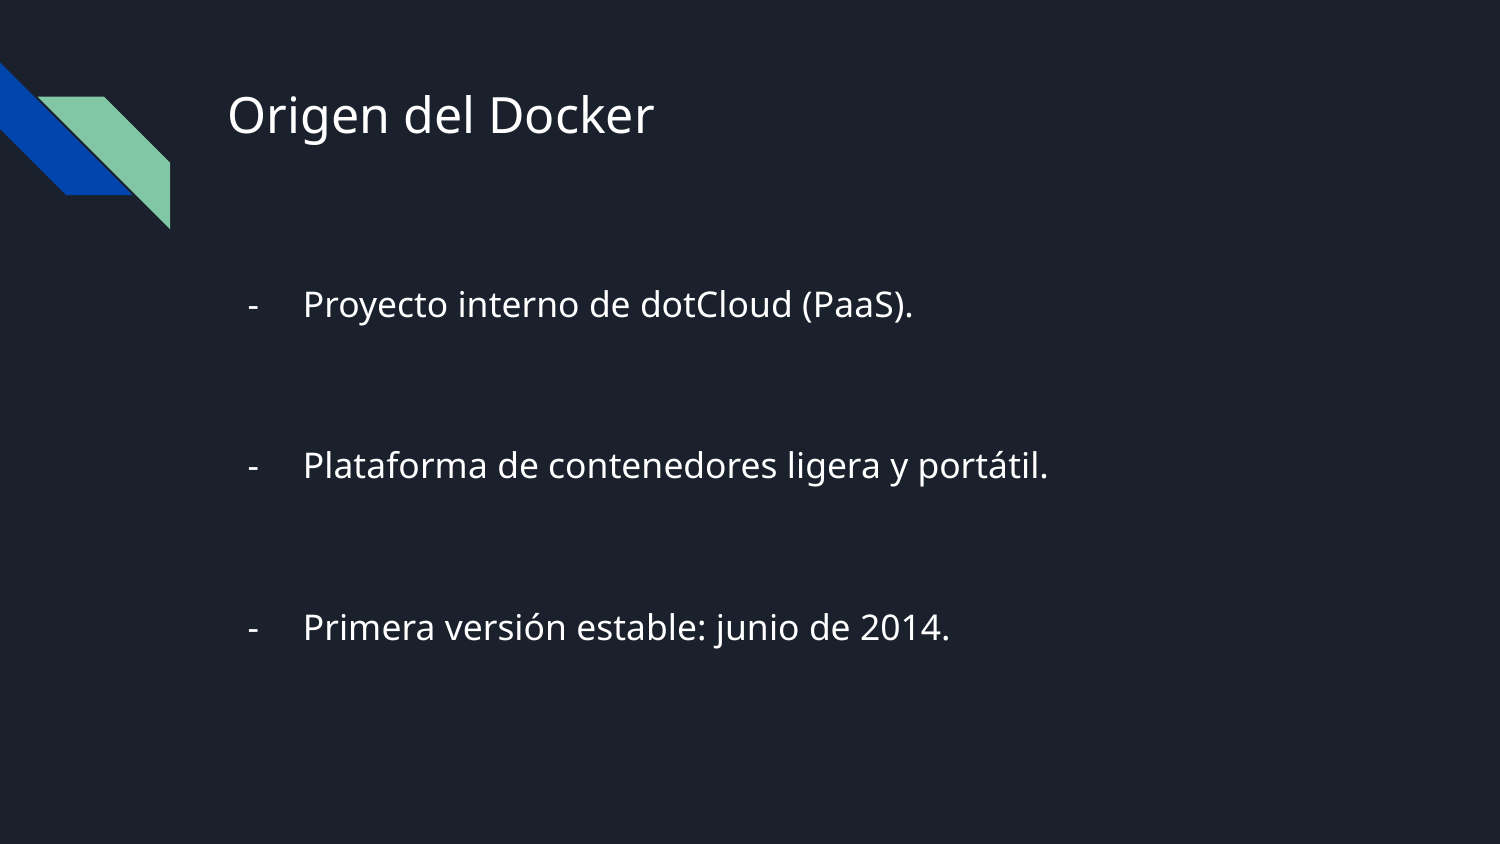

# Origen del Docker
Proyecto interno de dotCloud (PaaS).
Plataforma de contenedores ligera y portátil.
Primera versión estable: junio de 2014.